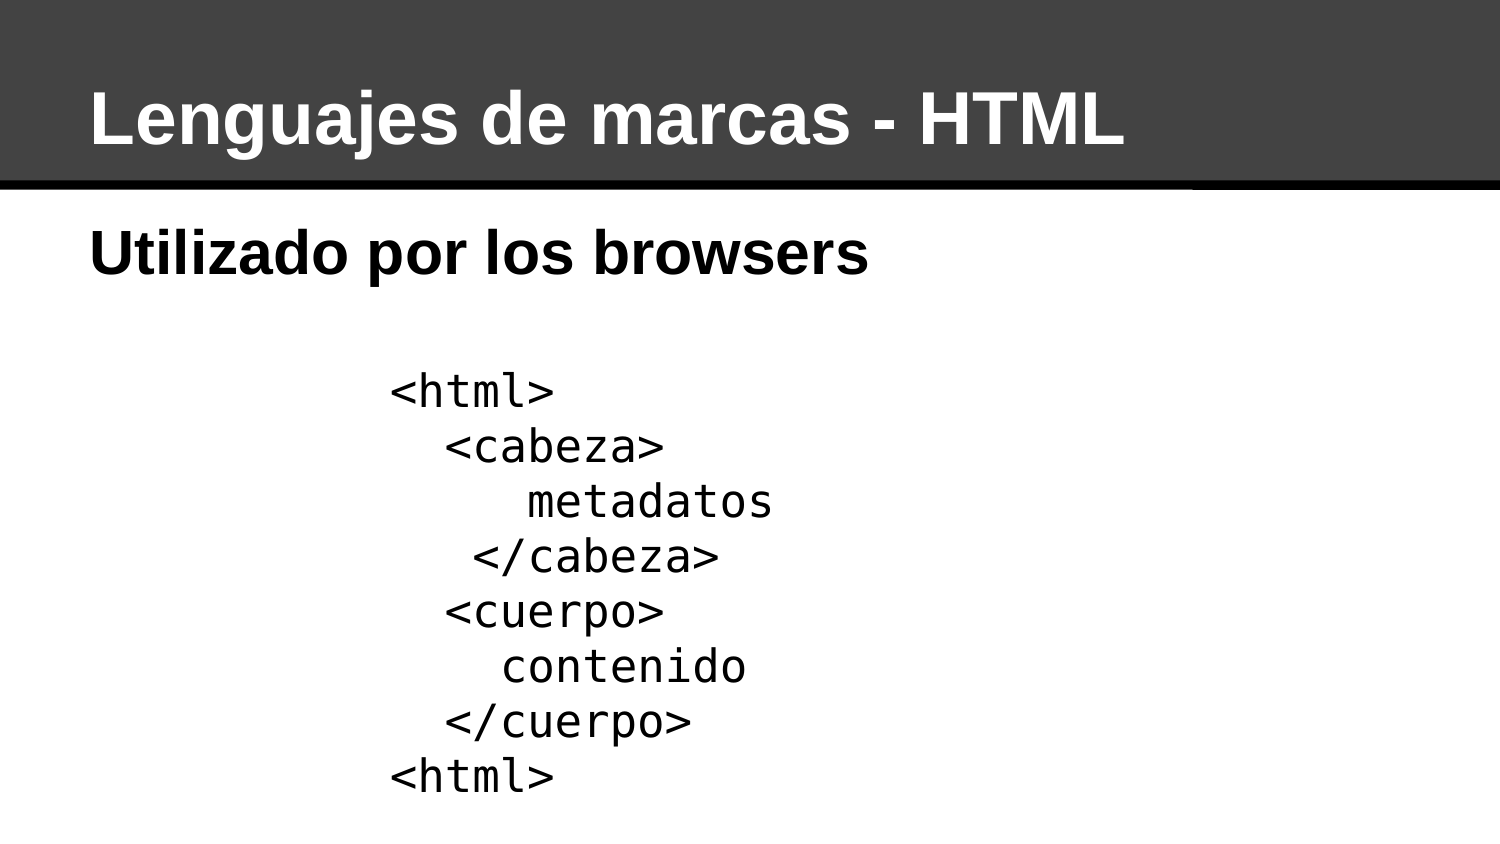

Lenguajes de marcas - HTML
Utilizado por los browsers
<html>
 <cabeza>
 metadatos
 </cabeza>
 <cuerpo>
 contenido
 </cuerpo>
<html>